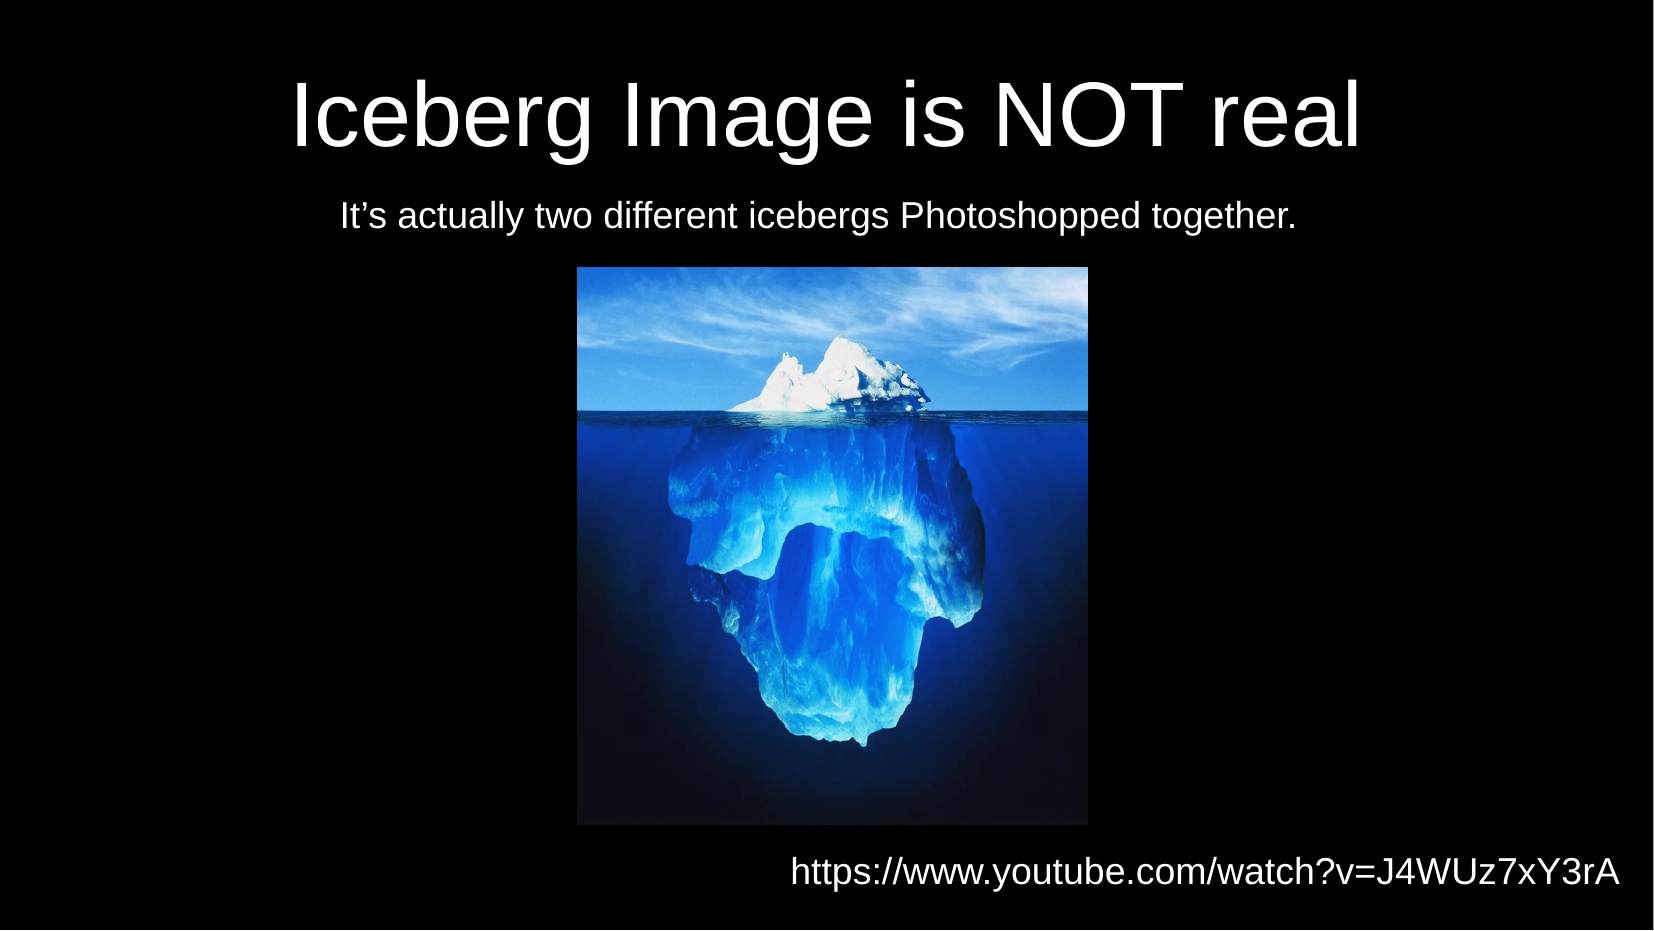

# Iceberg Image is NOT real
It’s actually two different icebergs Photoshopped together.
https://www.youtube.com/watch?v=J4WUz7xY3rA